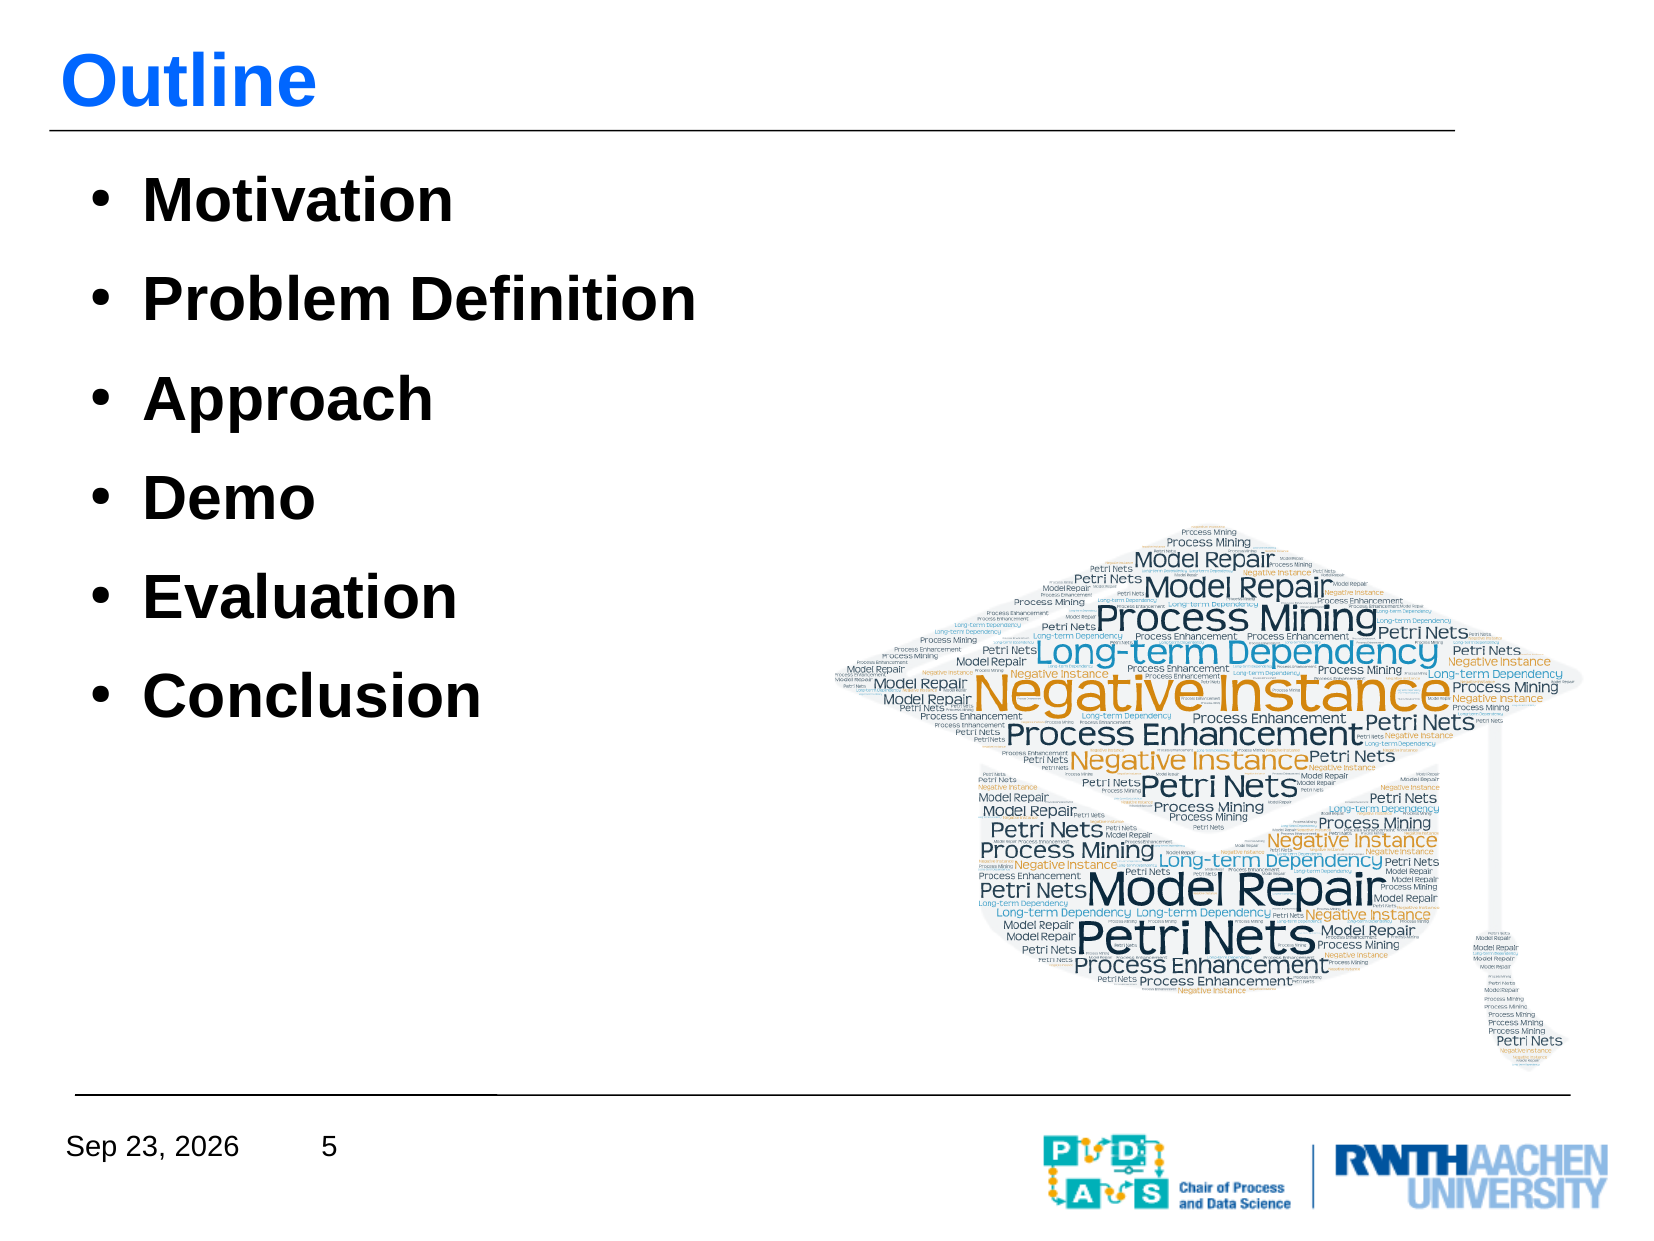

# Outline
Motivation
Problem Definition
Approach
Demo
Evaluation
Conclusion